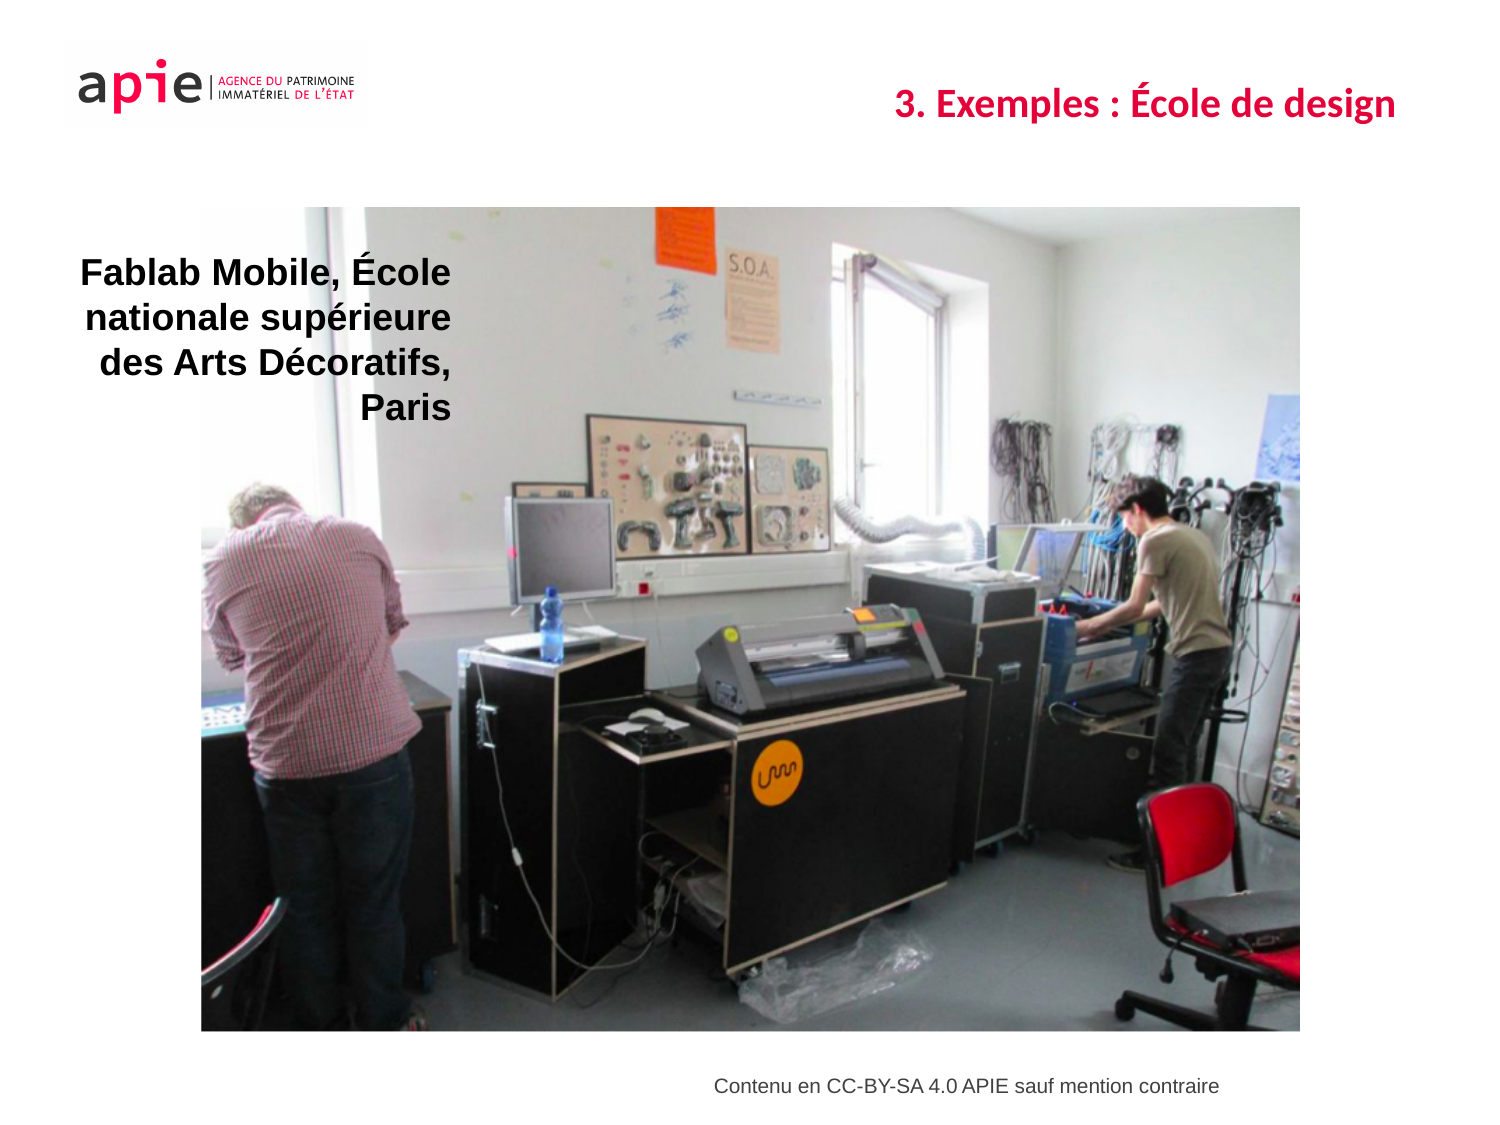

3. Exemples : École de design
Fablab Mobile, École nationale supérieure des Arts Décoratifs, Paris